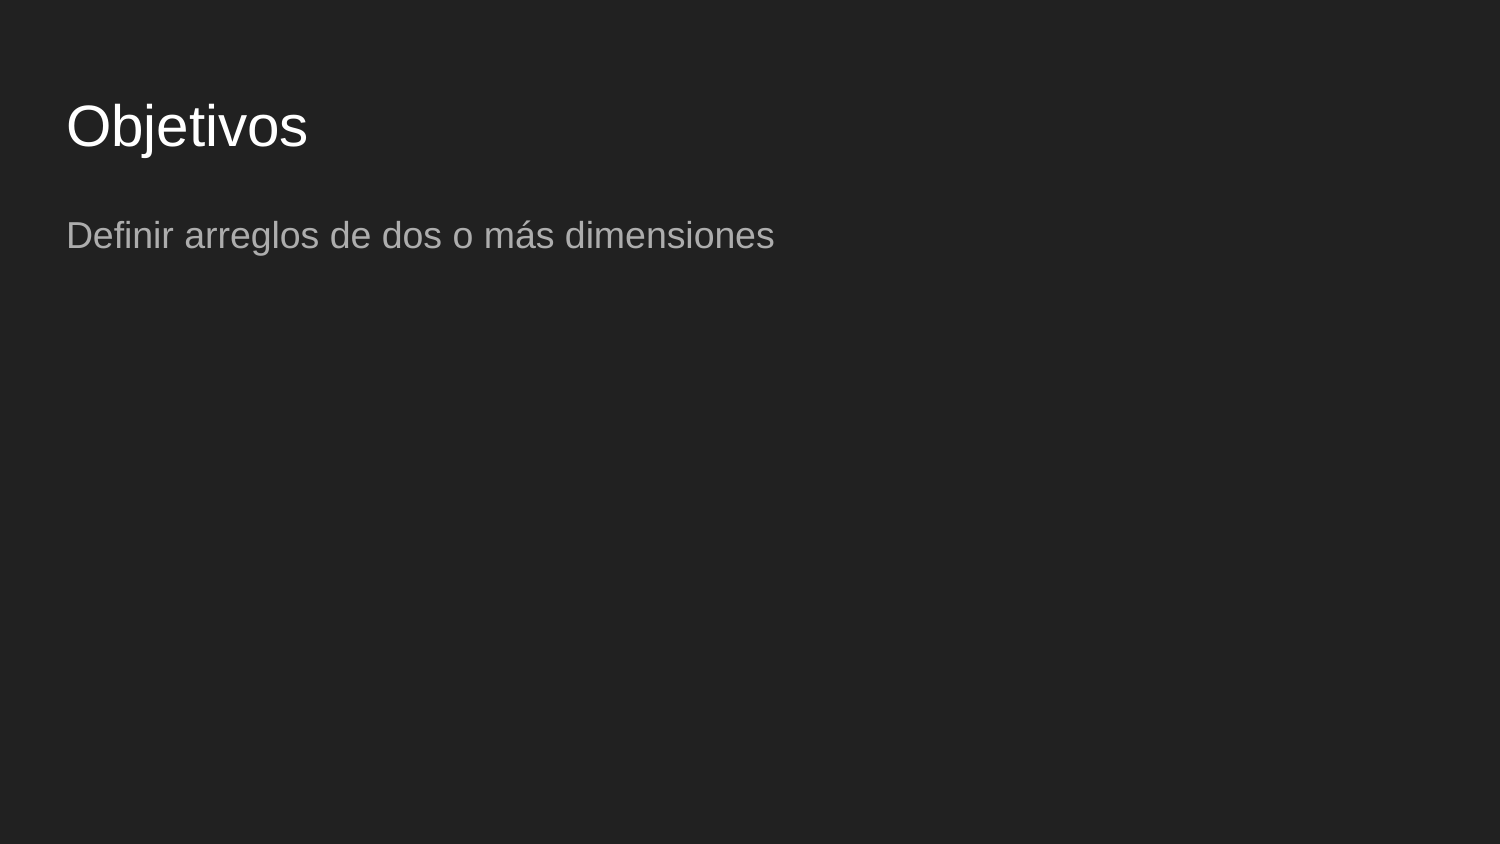

# Objetivos
Definir arreglos de dos o más dimensiones